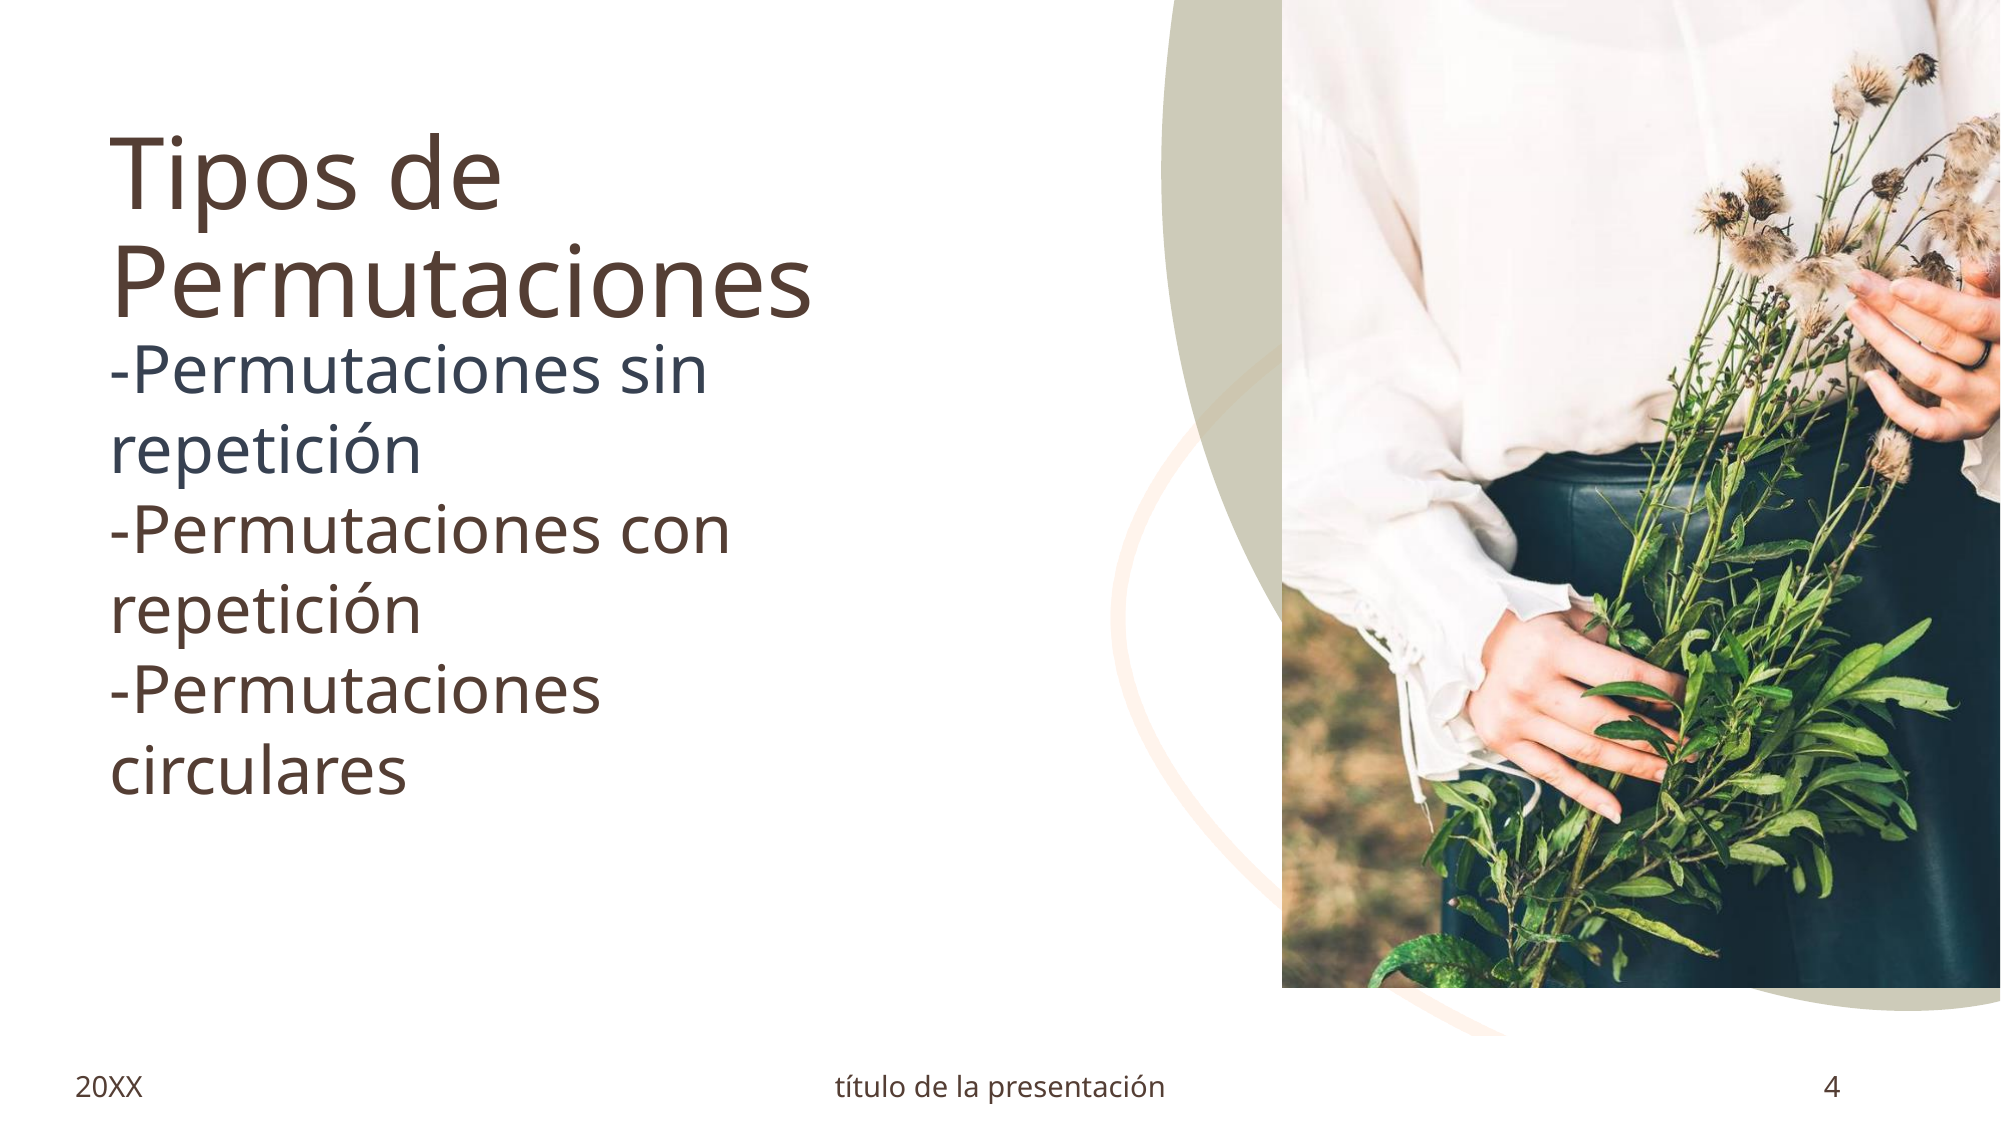

# Tipos de Permutaciones
-Permutaciones sin repetición
-Permutaciones con repetición
-Permutaciones circulares
20XX
título de la presentación